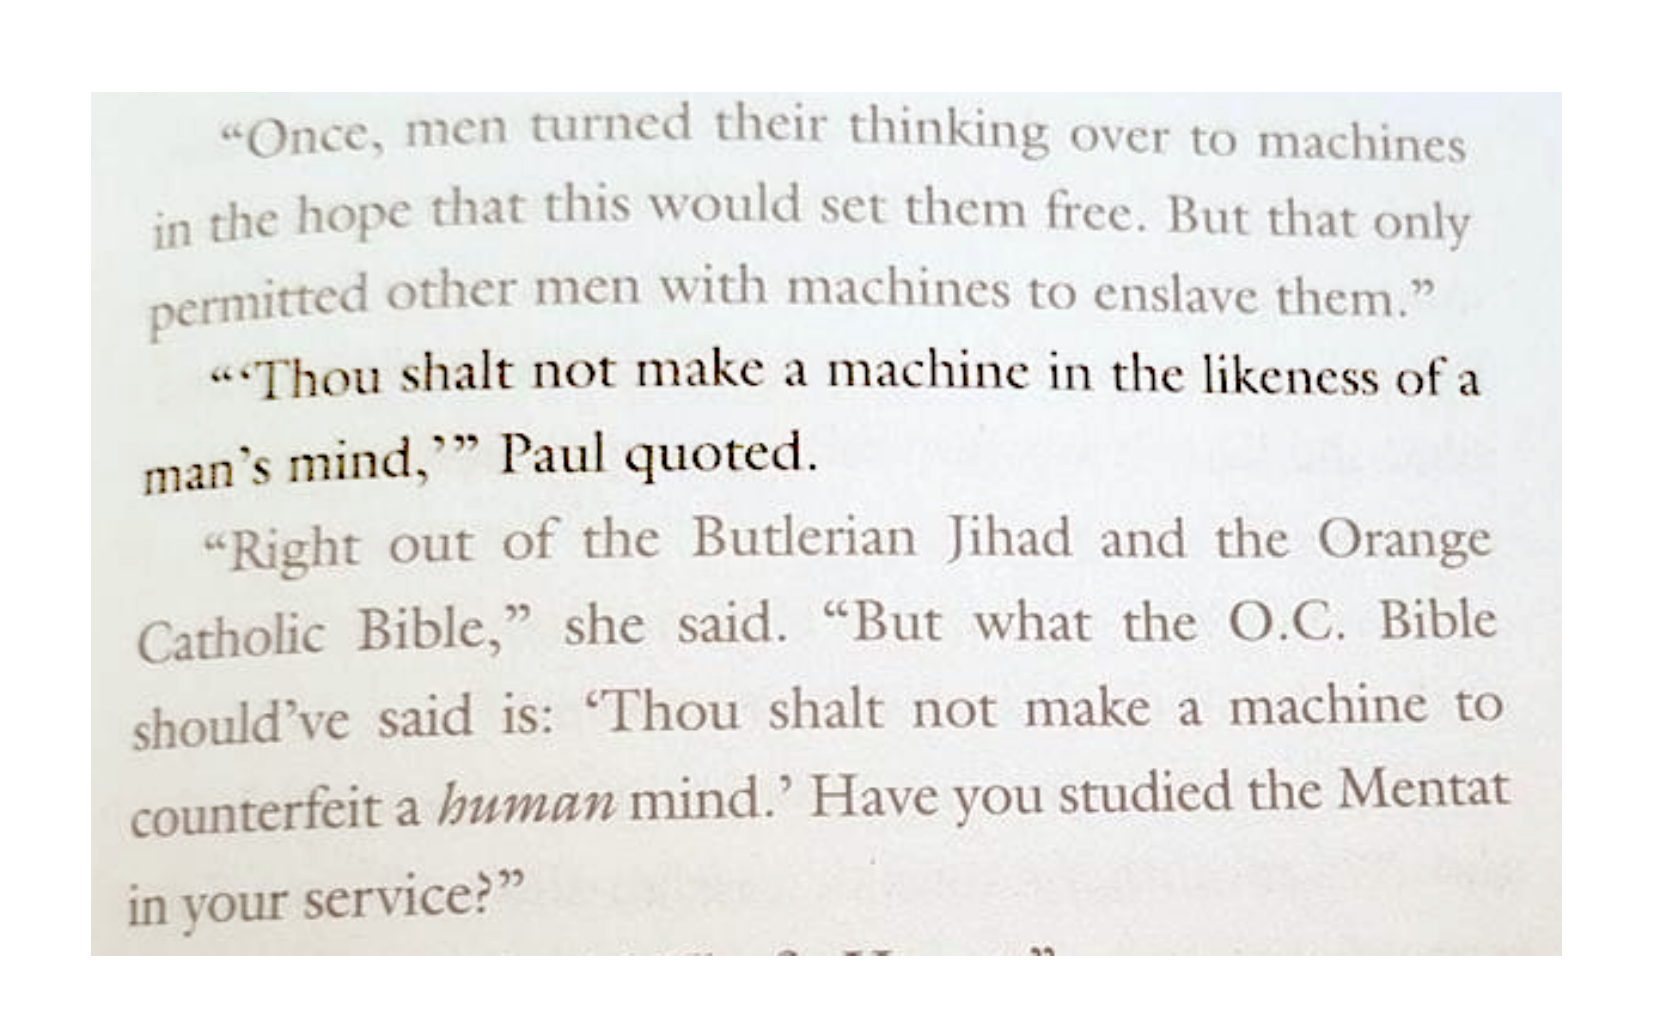

“Thou shalt not make a machine in the likeness of a human mind.”
	—Orange Catholic Bible